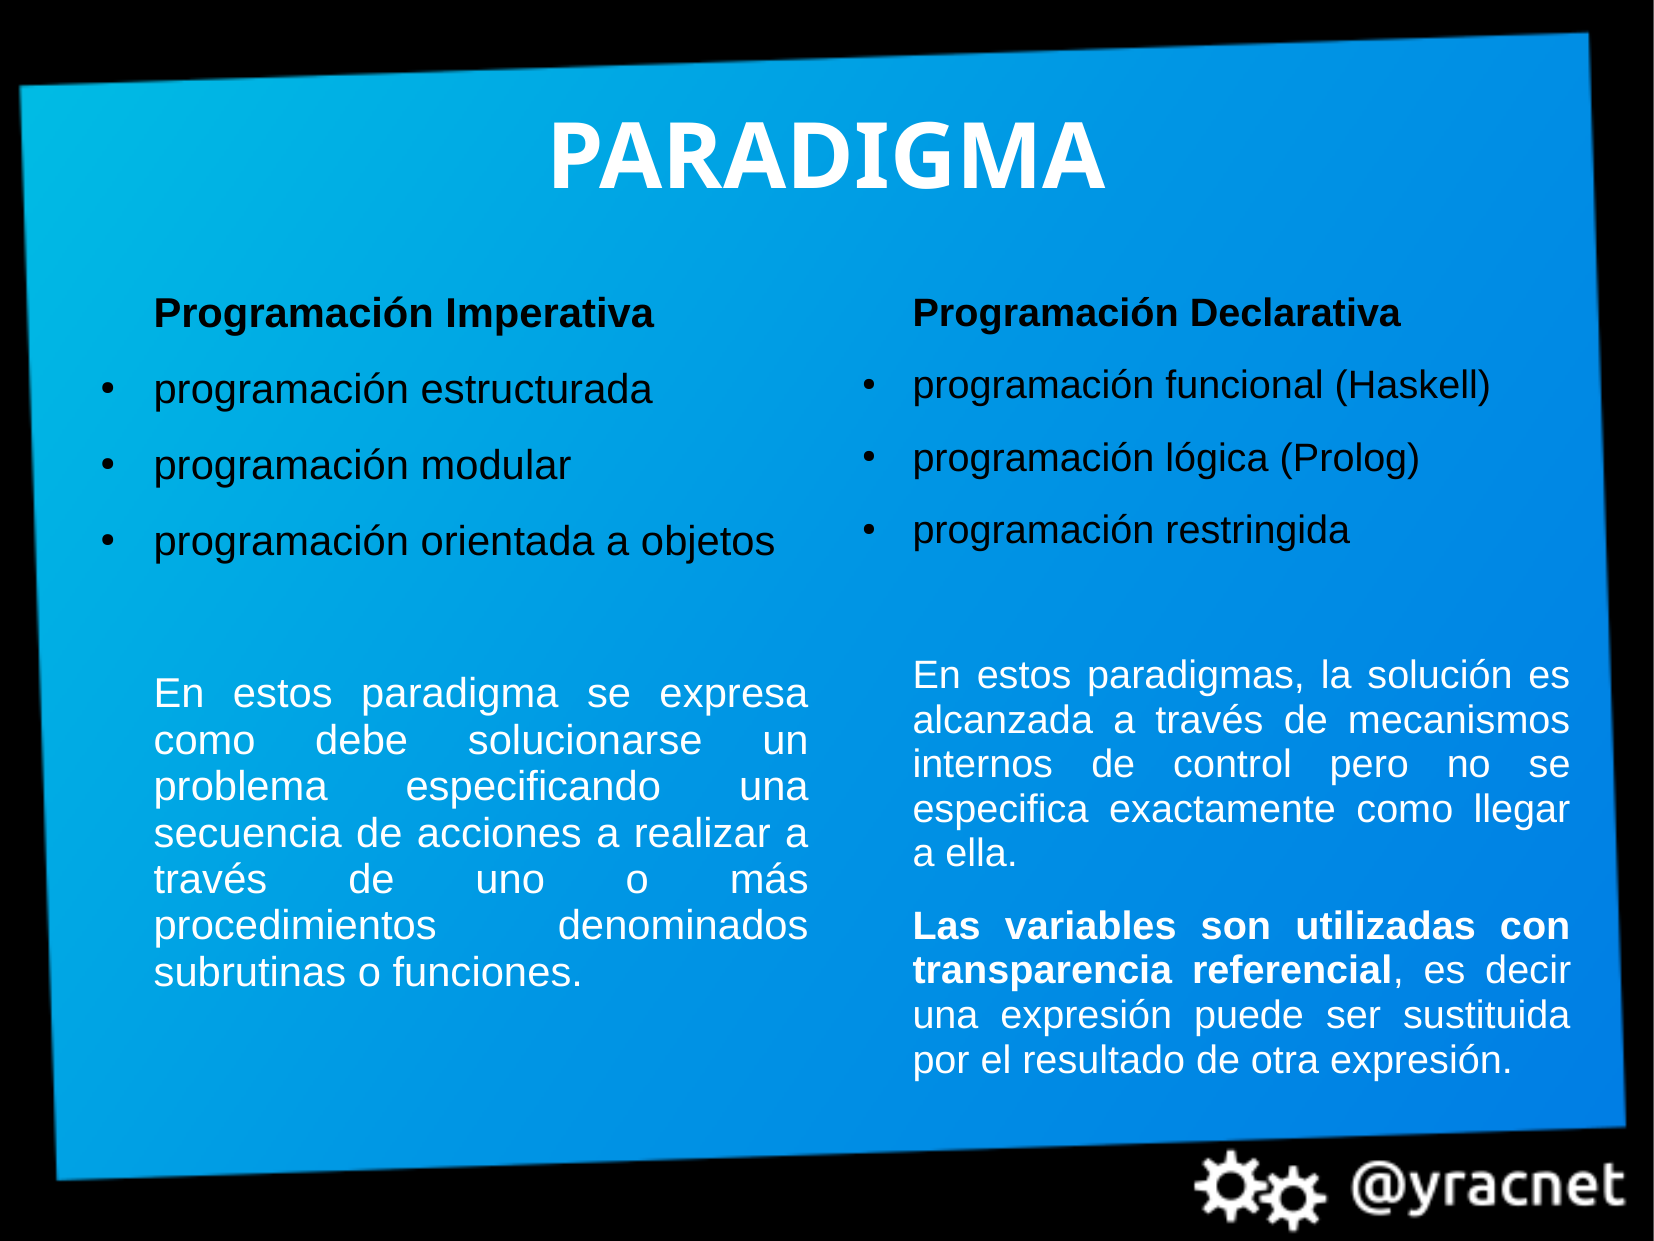

# PARADIGMA
Programación Imperativa
programación estructurada
programación modular
programación orientada a objetos
En estos paradigma se expresa como debe solucionarse un problema especificando una secuencia de acciones a realizar a través de uno o más procedimientos denominados subrutinas o funciones.
Programación Declarativa
programación funcional (Haskell)
programación lógica (Prolog)
programación restringida
En estos paradigmas, la solución es alcanzada a través de mecanismos internos de control pero no se especifica exactamente como llegar a ella.
Las variables son utilizadas con transparencia referencial, es decir una expresión puede ser sustituida por el resultado de otra expresión.